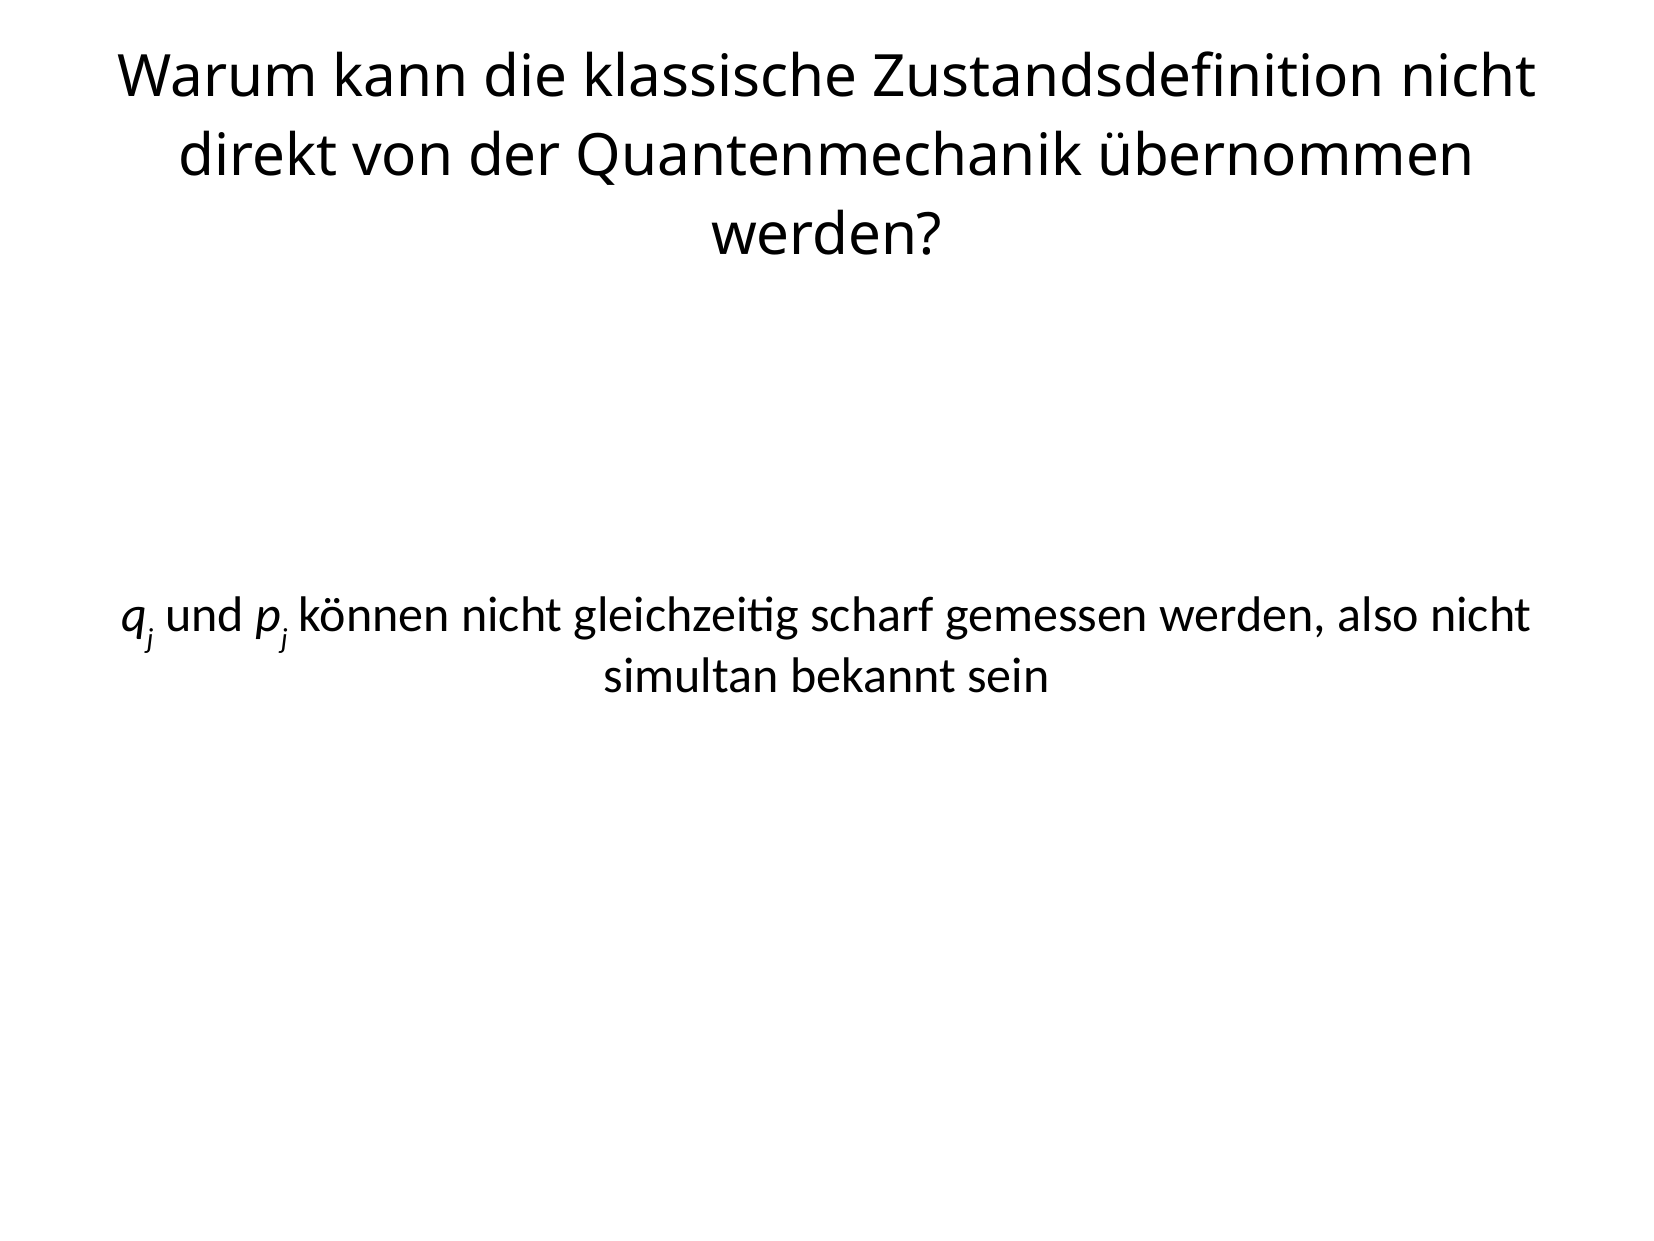

# Warum kann die klassische Zustandsdefinition nicht direkt von der Quantenmechanik übernommen werden?
qj und pj können nicht gleichzeitig scharf gemessen werden, also nicht simultan bekannt sein